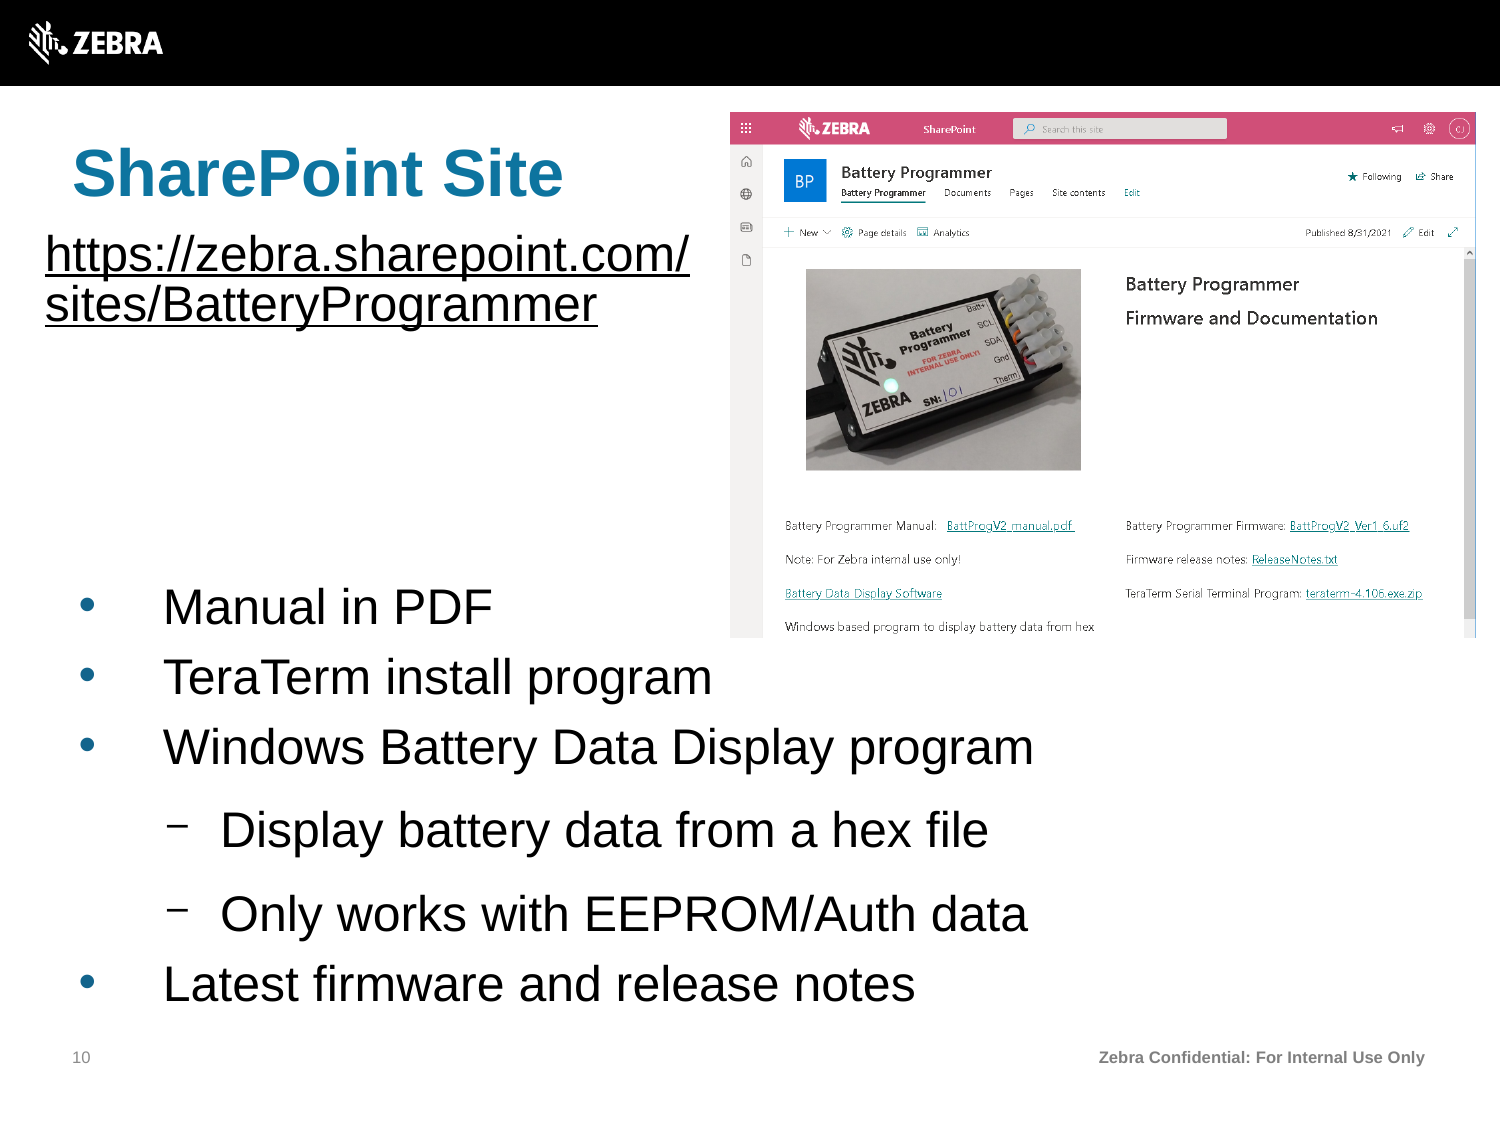

# SharePoint Site
 https://zebra.sharepoint.com/sites/BatteryProgrammer
Manual in PDF
TeraTerm install program
Windows Battery Data Display program
Display battery data from a hex file
Only works with EEPROM/Auth data
Latest firmware and release notes
Zebra Confidential: For Internal Use Only